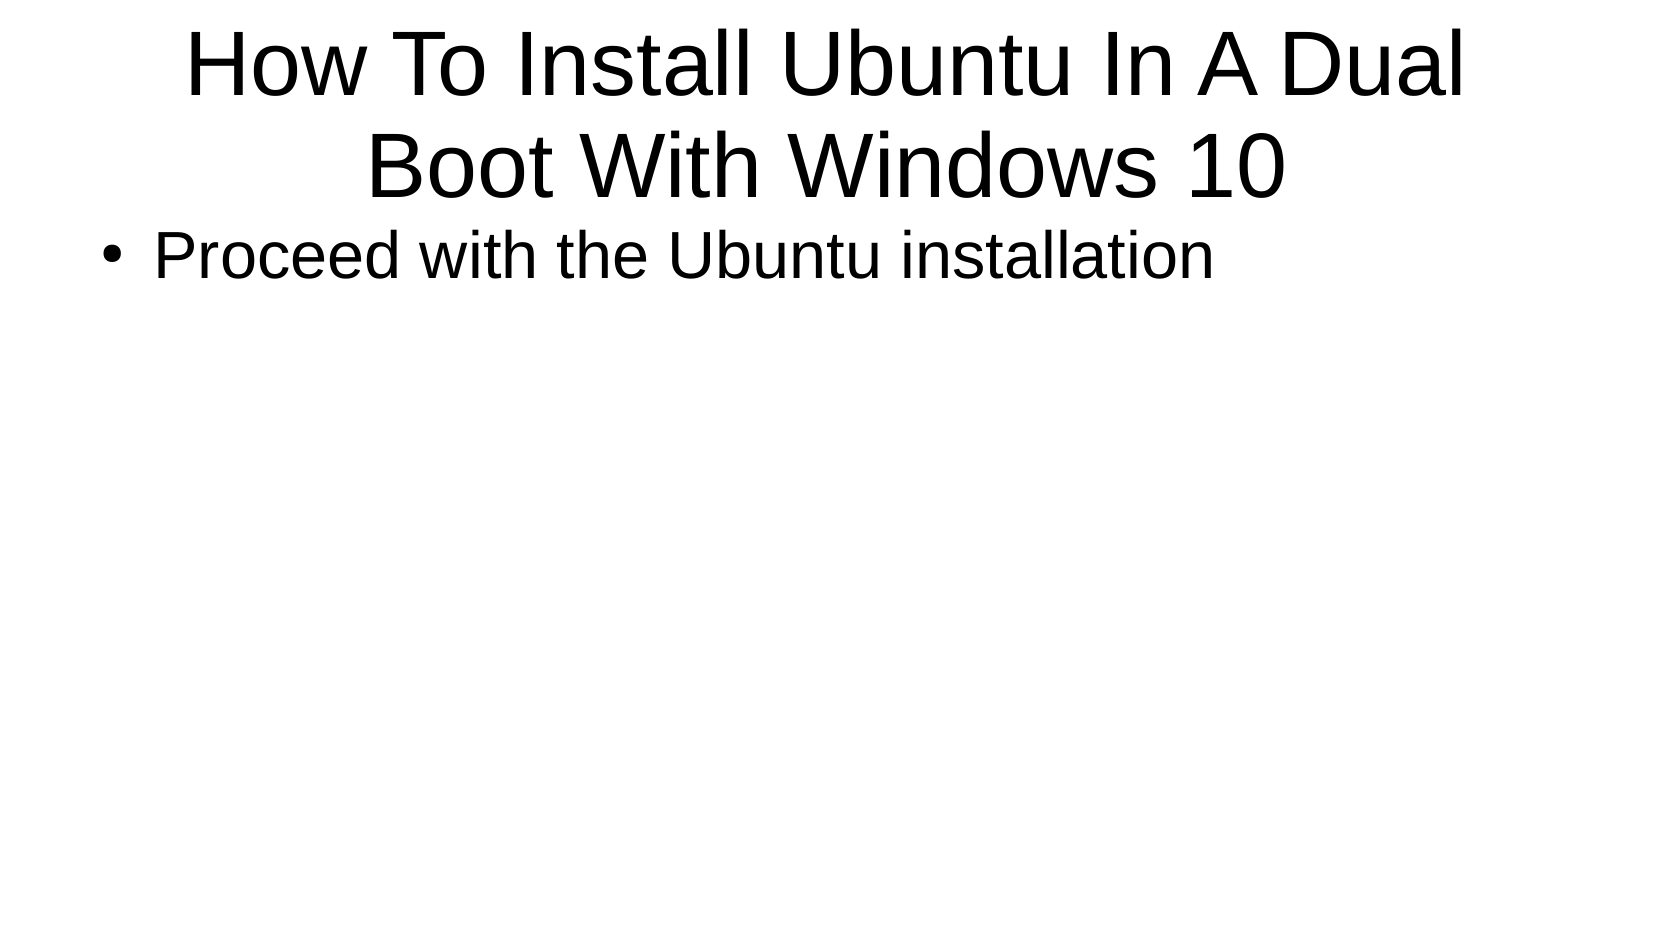

# How To Install Ubuntu In A Dual Boot With Windows 10
Proceed with the Ubuntu installation